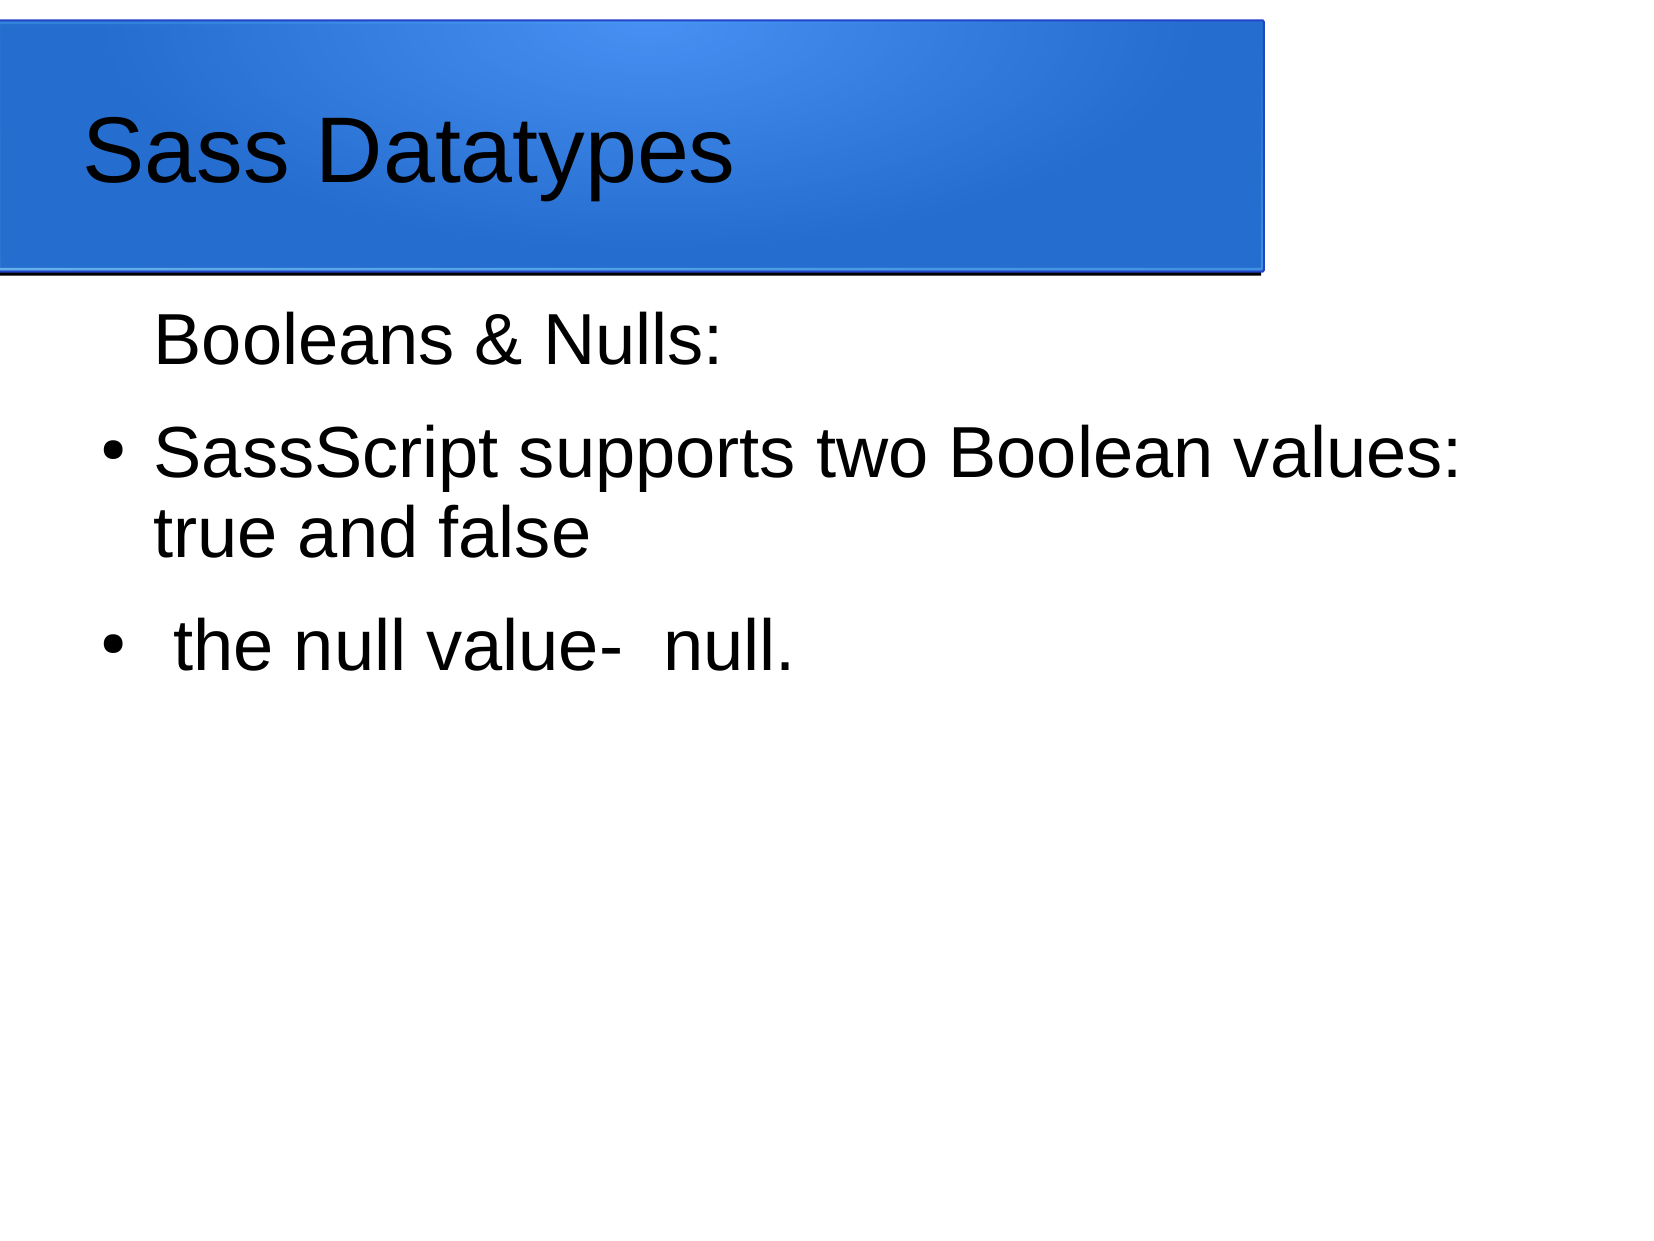

# Sass Datatypes
Booleans & Nulls:
SassScript supports two Boolean values: true and false
 the null value- null.